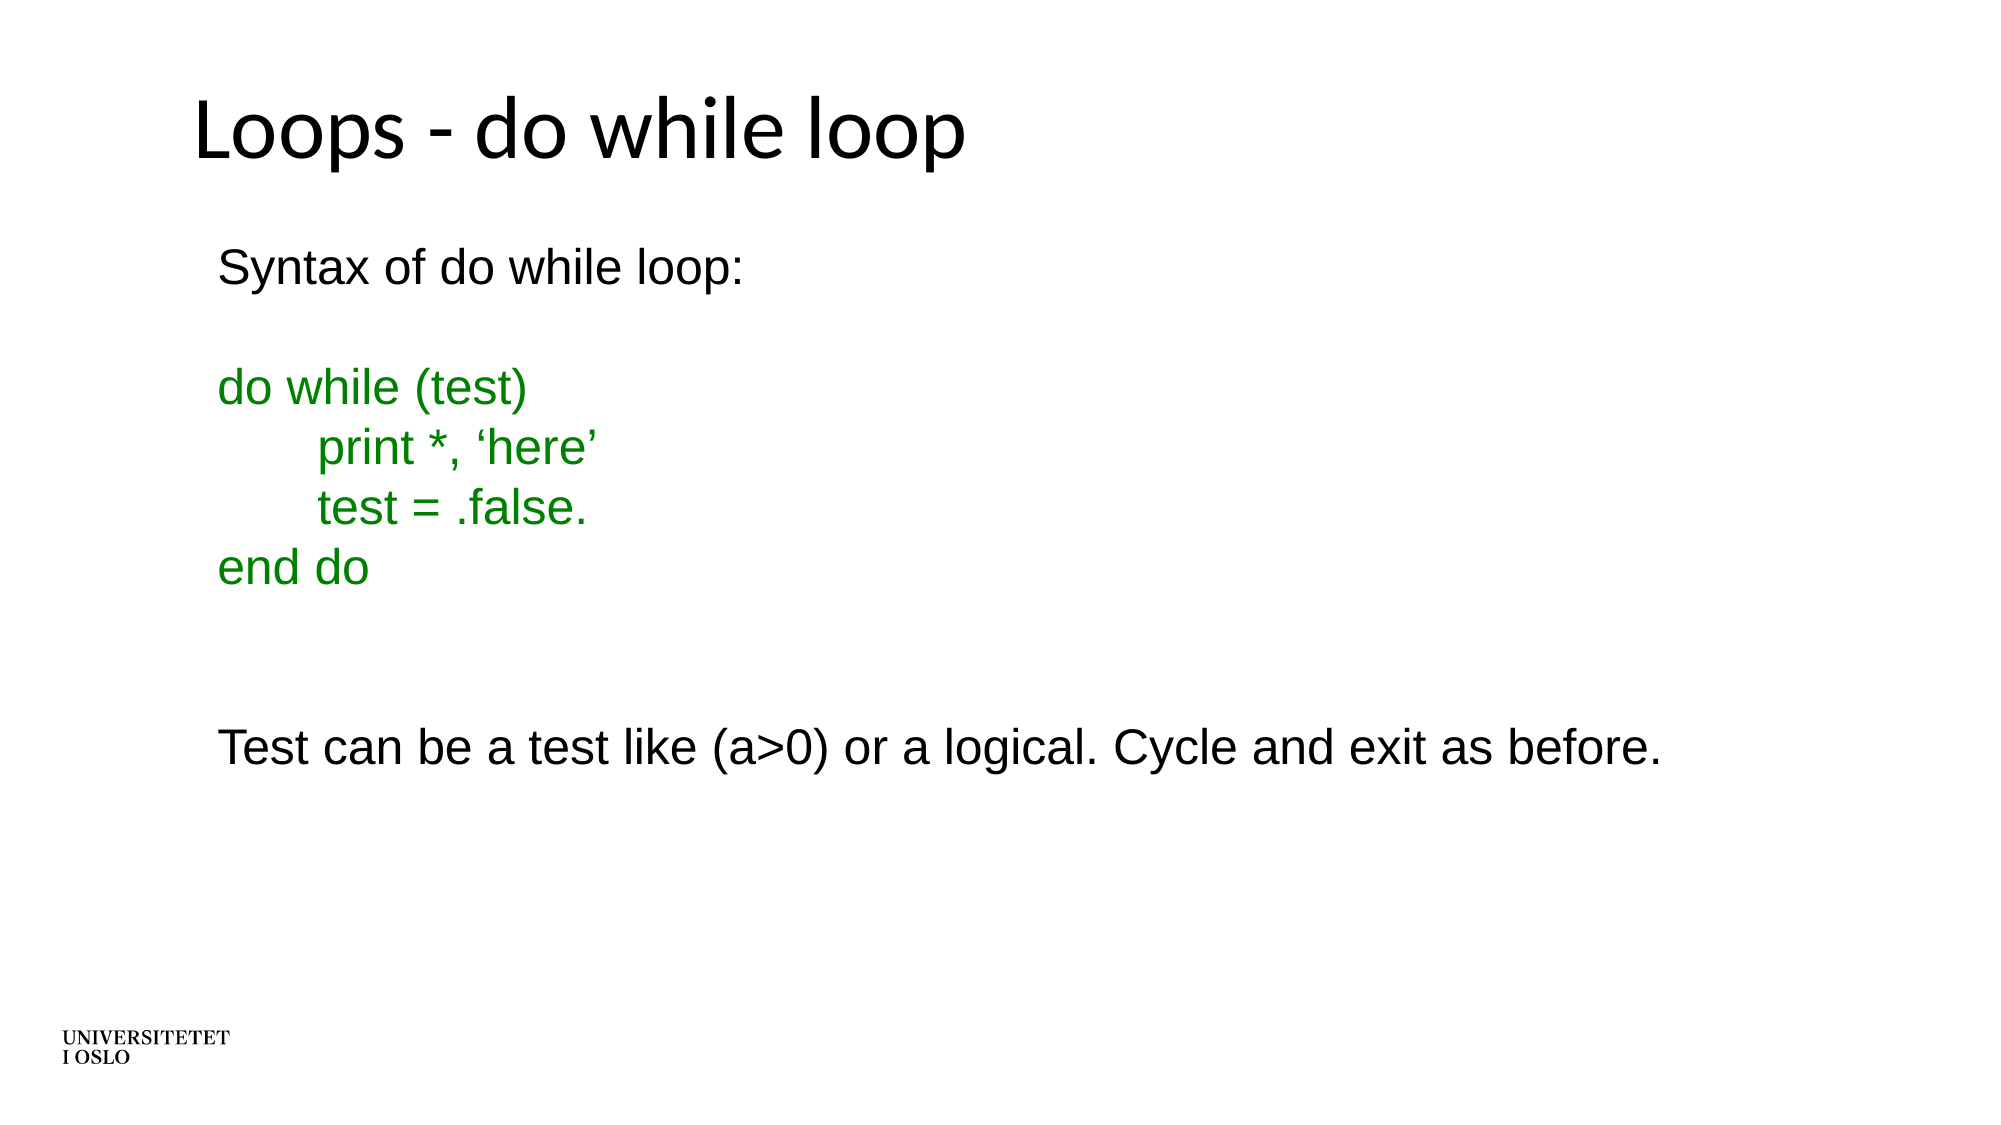

Loops - do while loop
Syntax of do while loop:
do while (test)
print *, ‘here’
test = .false.
end do
Test can be a test like (a>0) or a logical. Cycle and exit as before.